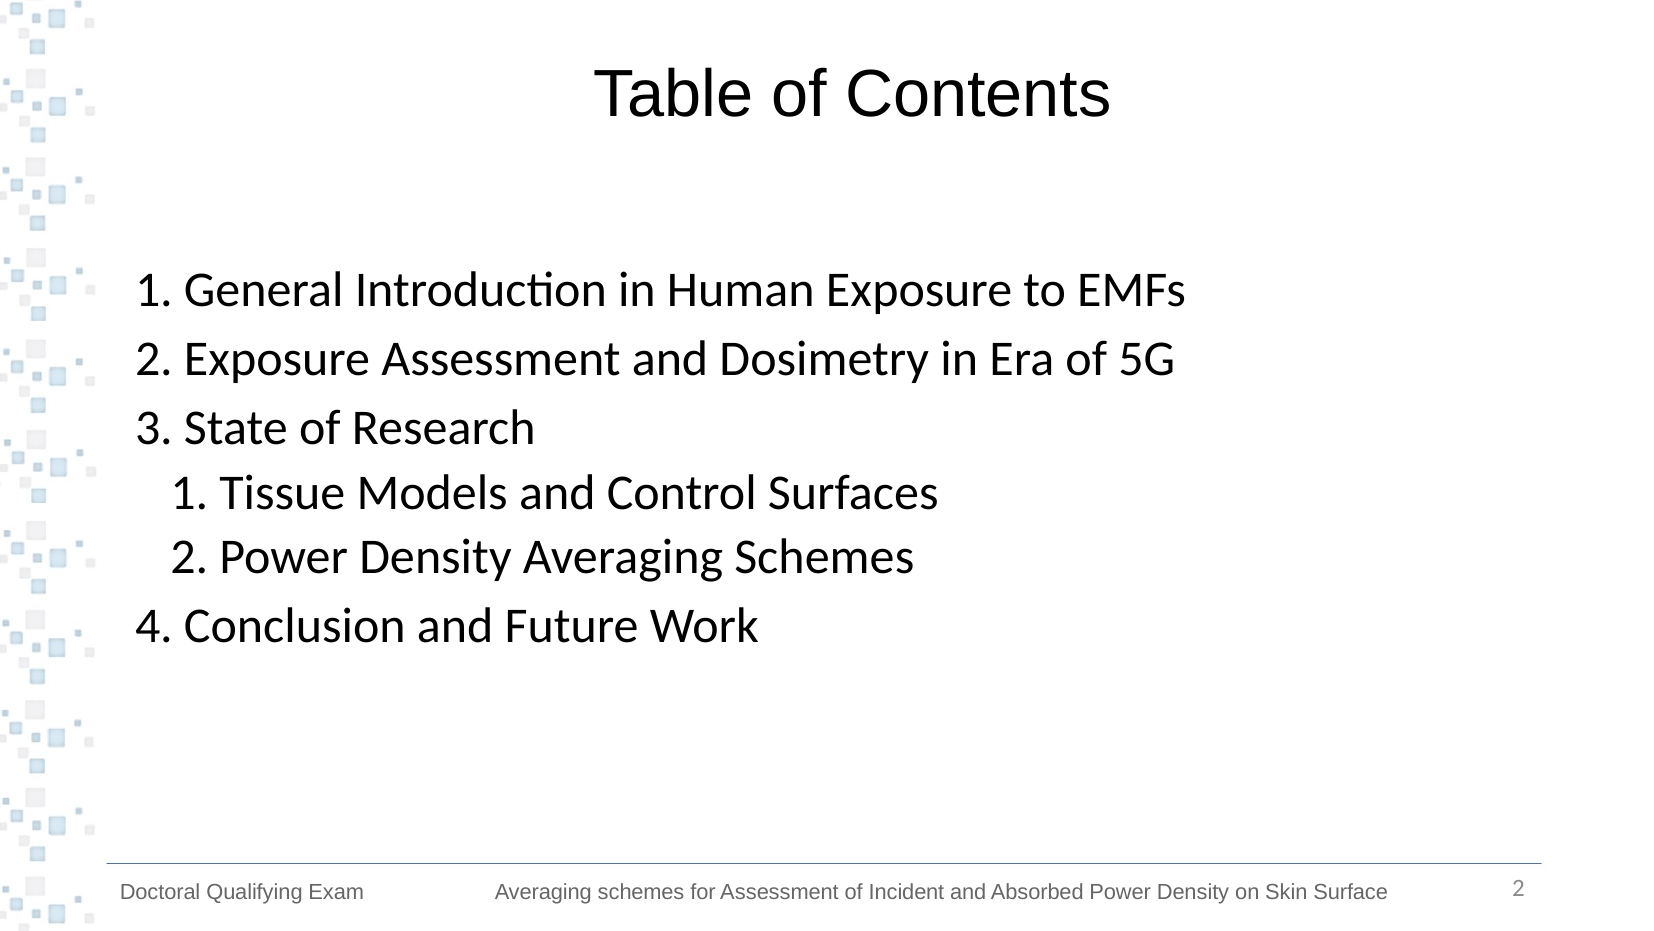

# Table of Contents
General Introduction in Human Exposure to EMFs
Exposure Assessment and Dosimetry in Era of 5G
State of Research
Tissue Models and Control Surfaces
Power Density Averaging Schemes
Conclusion and Future Work
2
Doctoral Qualifying Exam		Averaging schemes for Assessment of Incident and Absorbed Power Density on Skin Surface